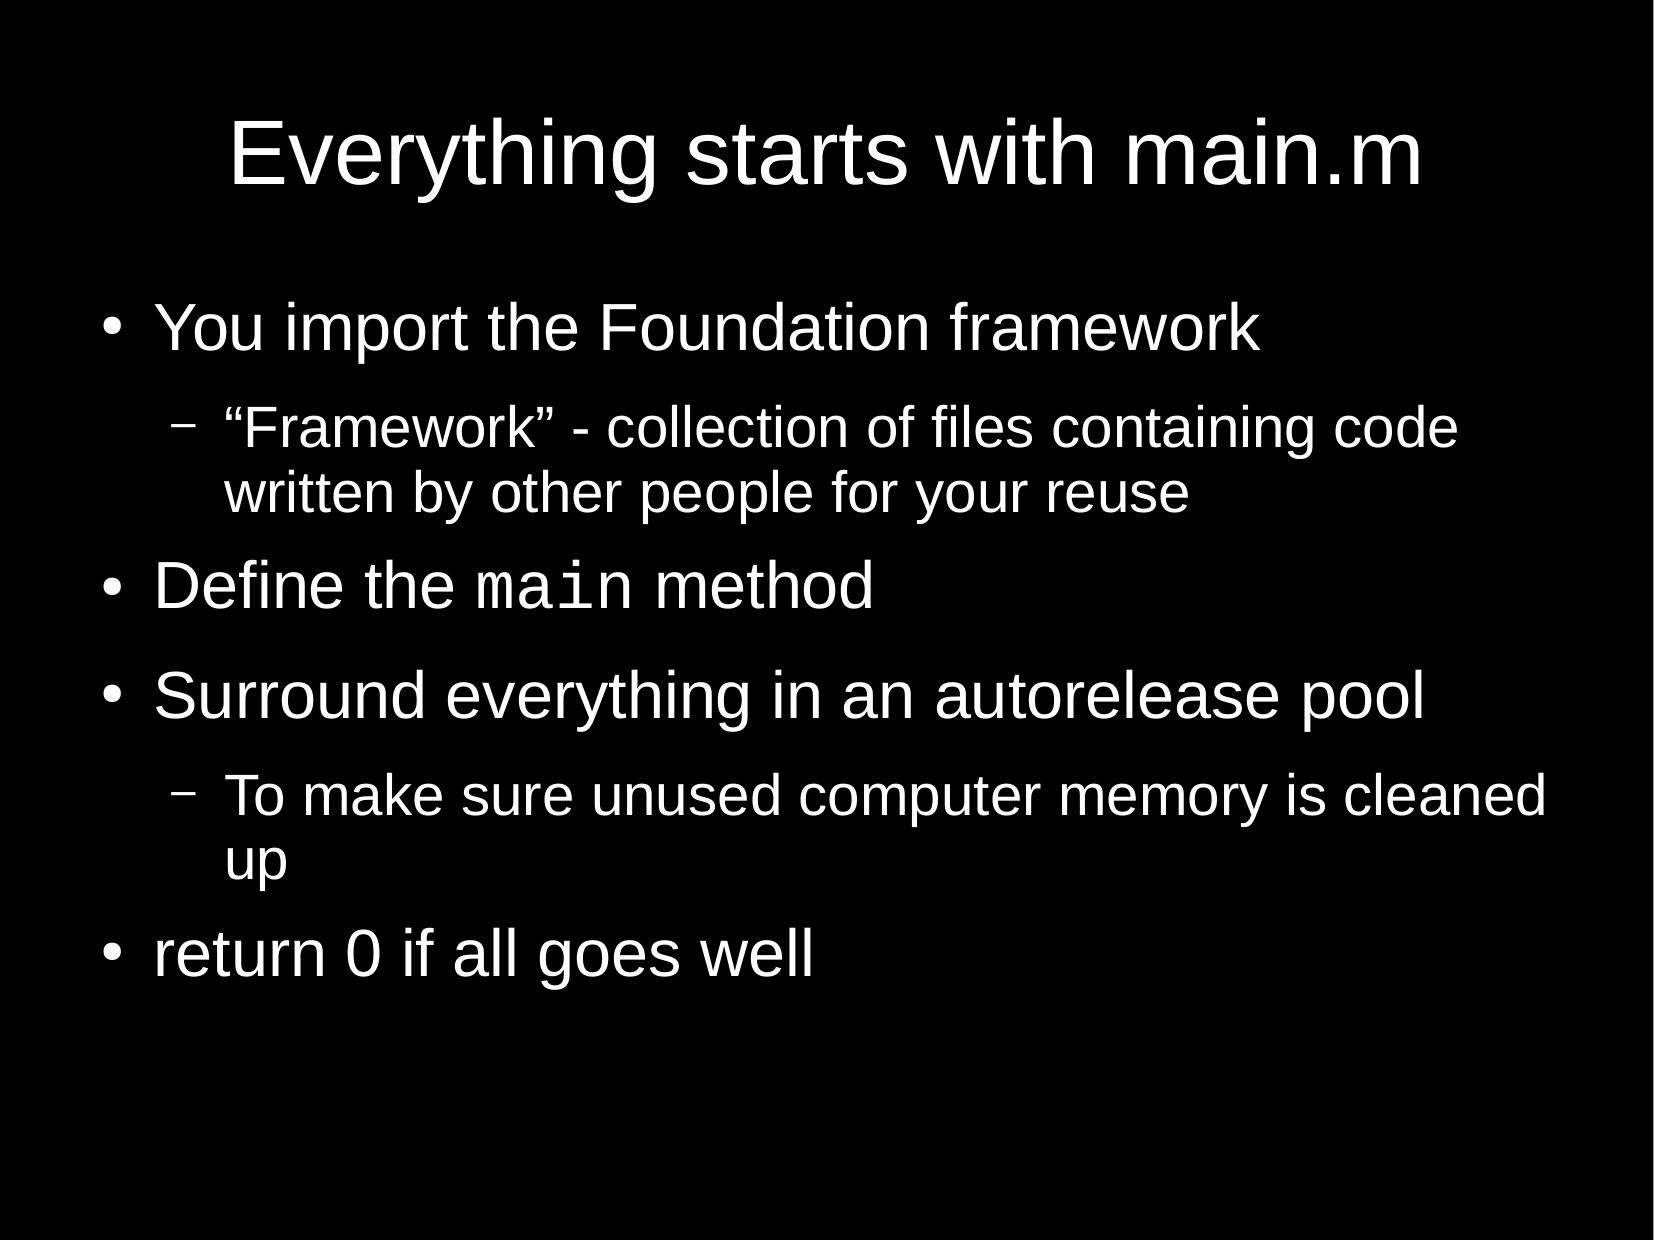

# Everything starts with main.m
You import the Foundation framework
“Framework” - collection of files containing code written by other people for your reuse
Define the main method
Surround everything in an autorelease pool
To make sure unused computer memory is cleaned up
return 0 if all goes well